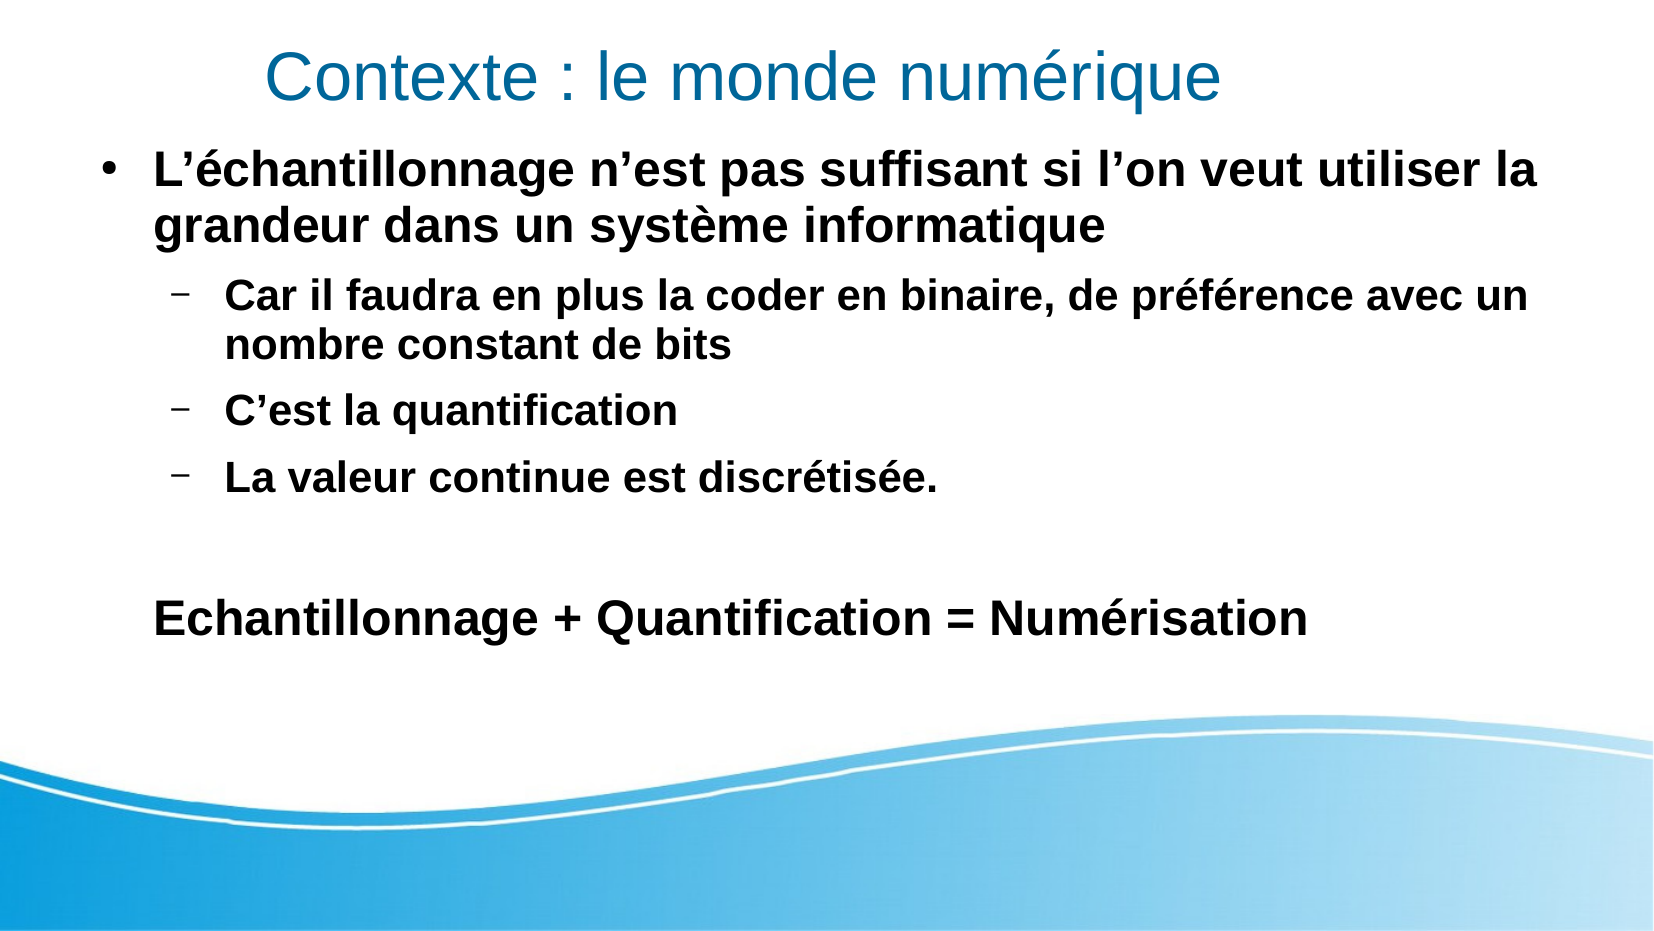

# Contexte : le monde numérique
L’échantillonnage n’est pas suffisant si l’on veut utiliser la grandeur dans un système informatique
Car il faudra en plus la coder en binaire, de préférence avec un nombre constant de bits
C’est la quantification
La valeur continue est discrétisée.
Echantillonnage + Quantification = Numérisation